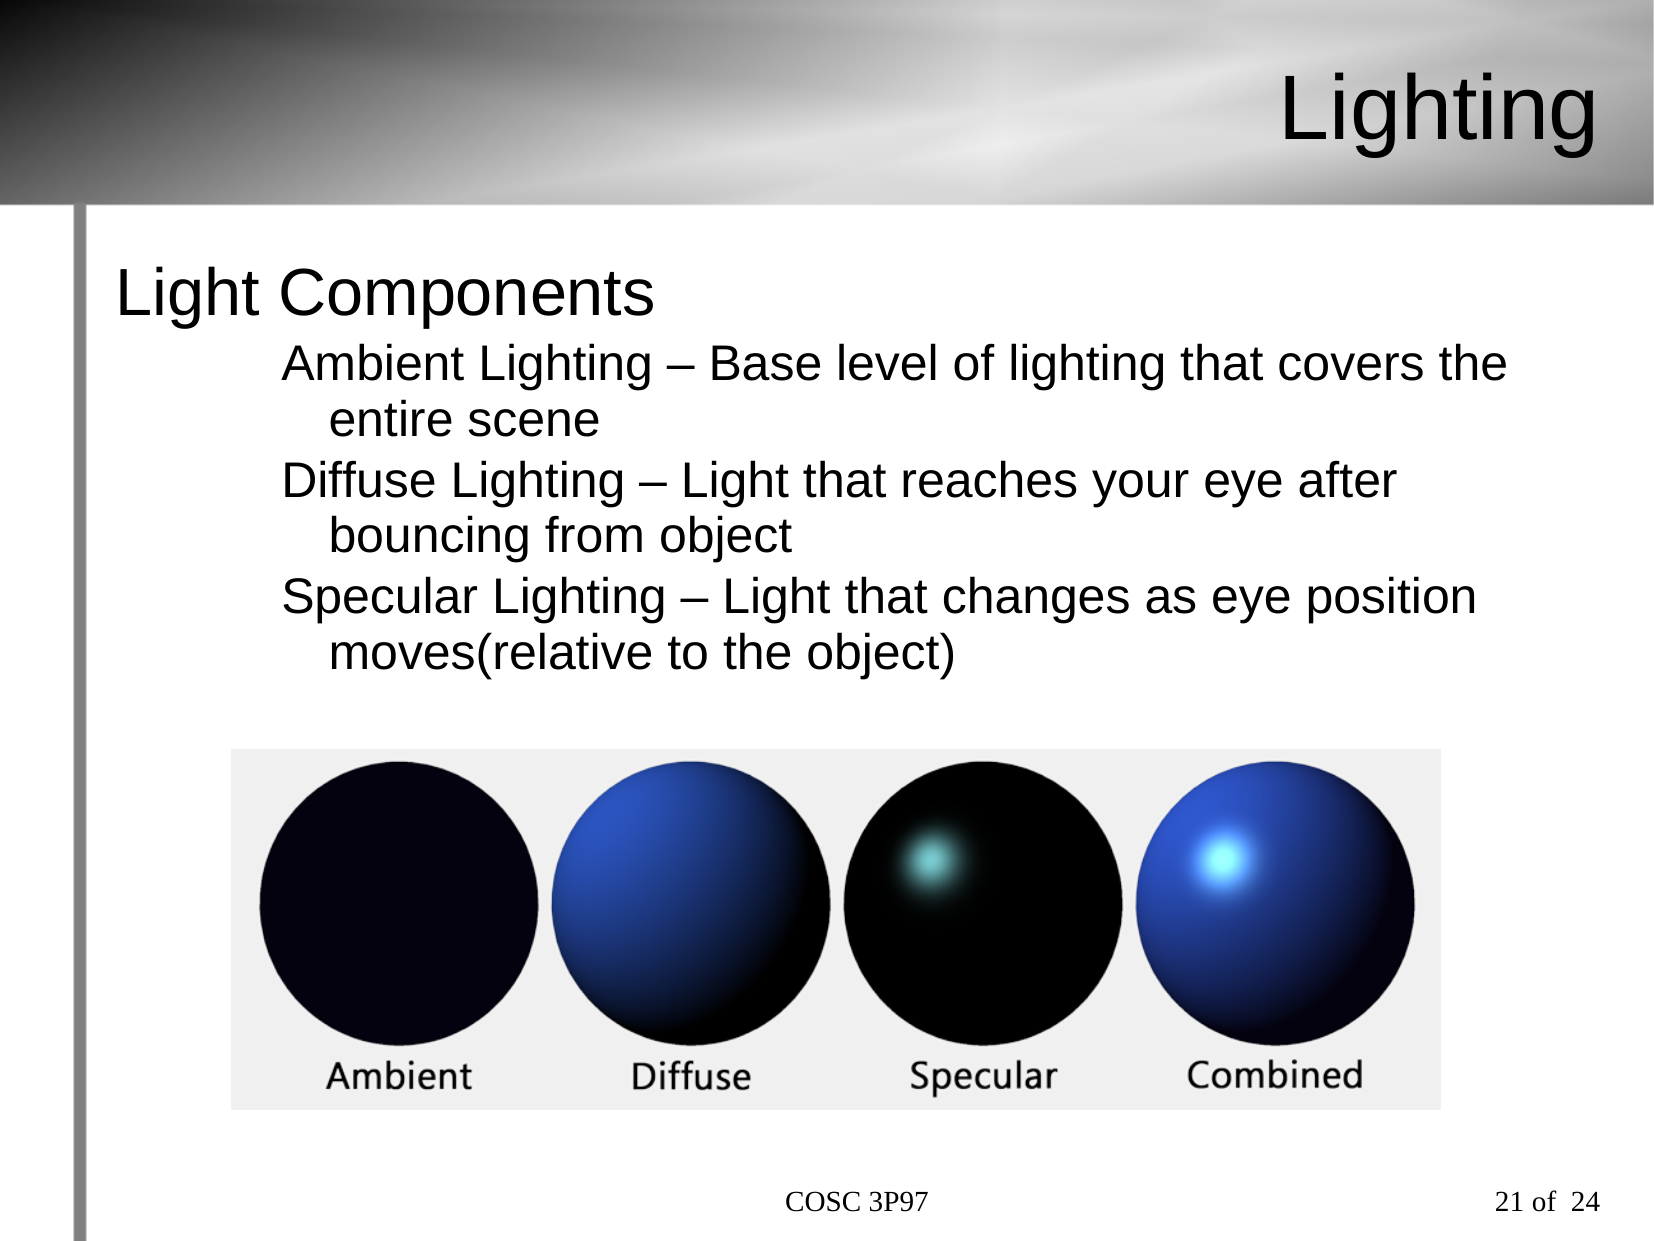

# Lighting
Light Components
Ambient Lighting – Base level of lighting that covers the entire scene
Diffuse Lighting – Light that reaches your eye after bouncing from object
Specular Lighting – Light that changes as eye position moves(relative to the object)
COSC 3P97
21